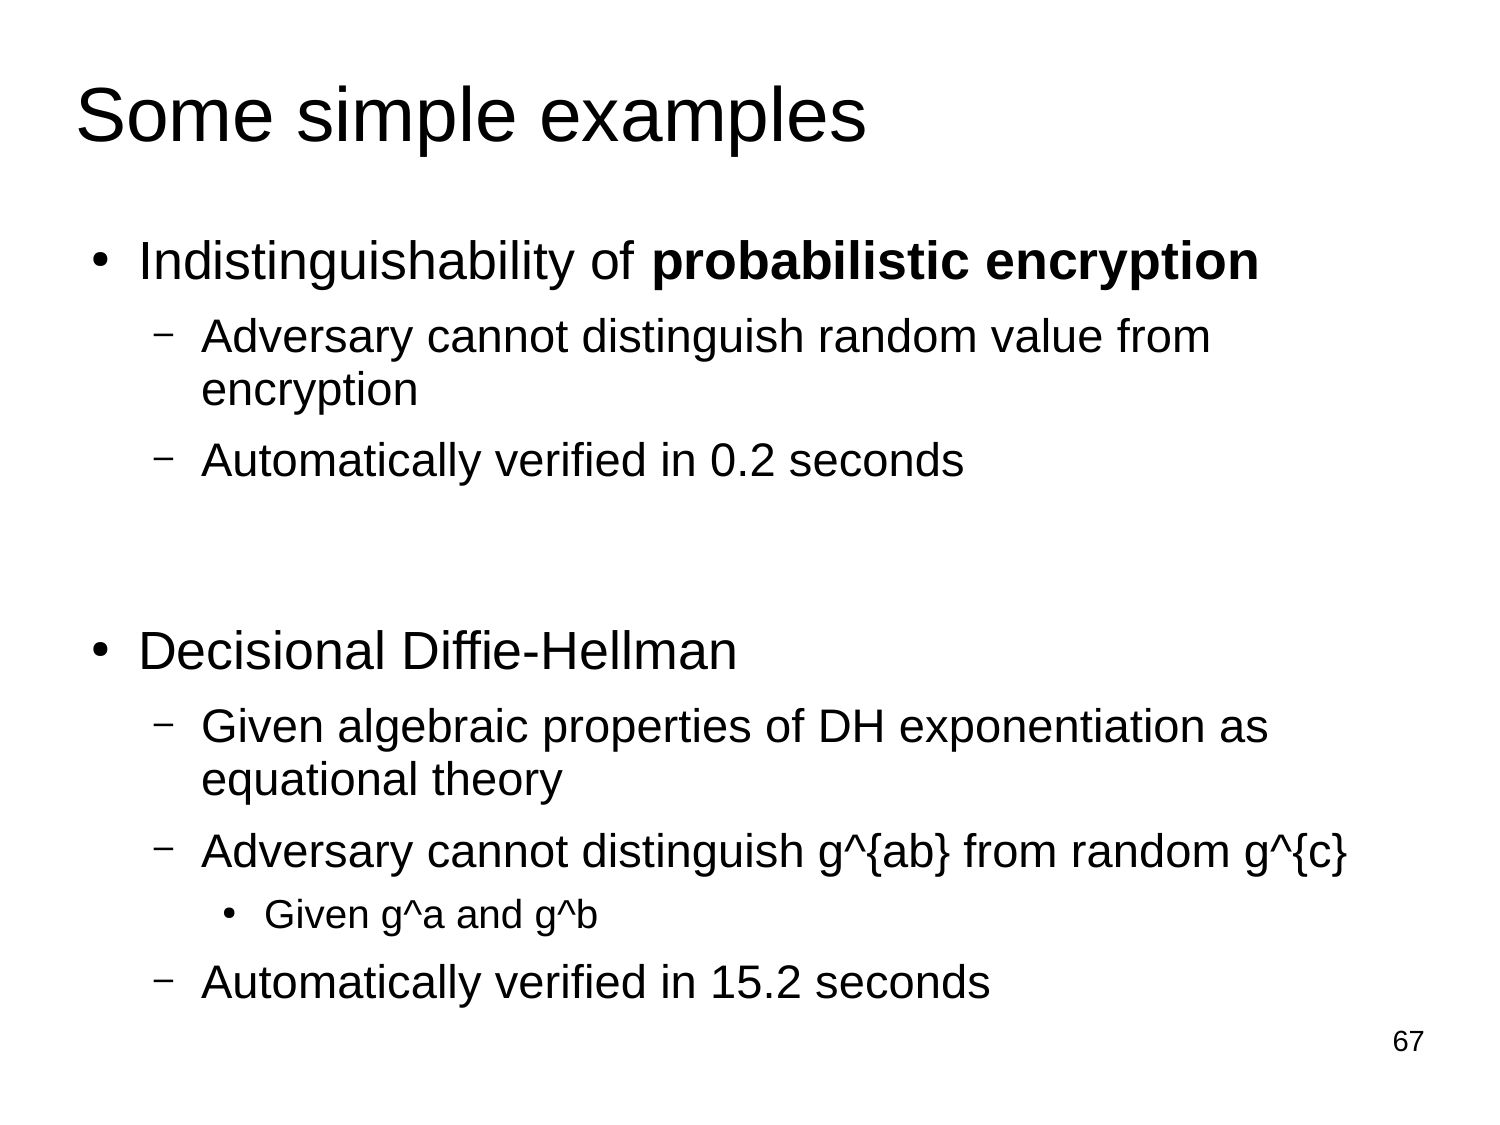

# Some simple examples
Indistinguishability of probabilistic encryption
Adversary cannot distinguish random value from encryption
Automatically verified in 0.2 seconds
Decisional Diffie-Hellman
Given algebraic properties of DH exponentiation as equational theory
Adversary cannot distinguish g^{ab} from random g^{c}
Given g^a and g^b
Automatically verified in 15.2 seconds
67